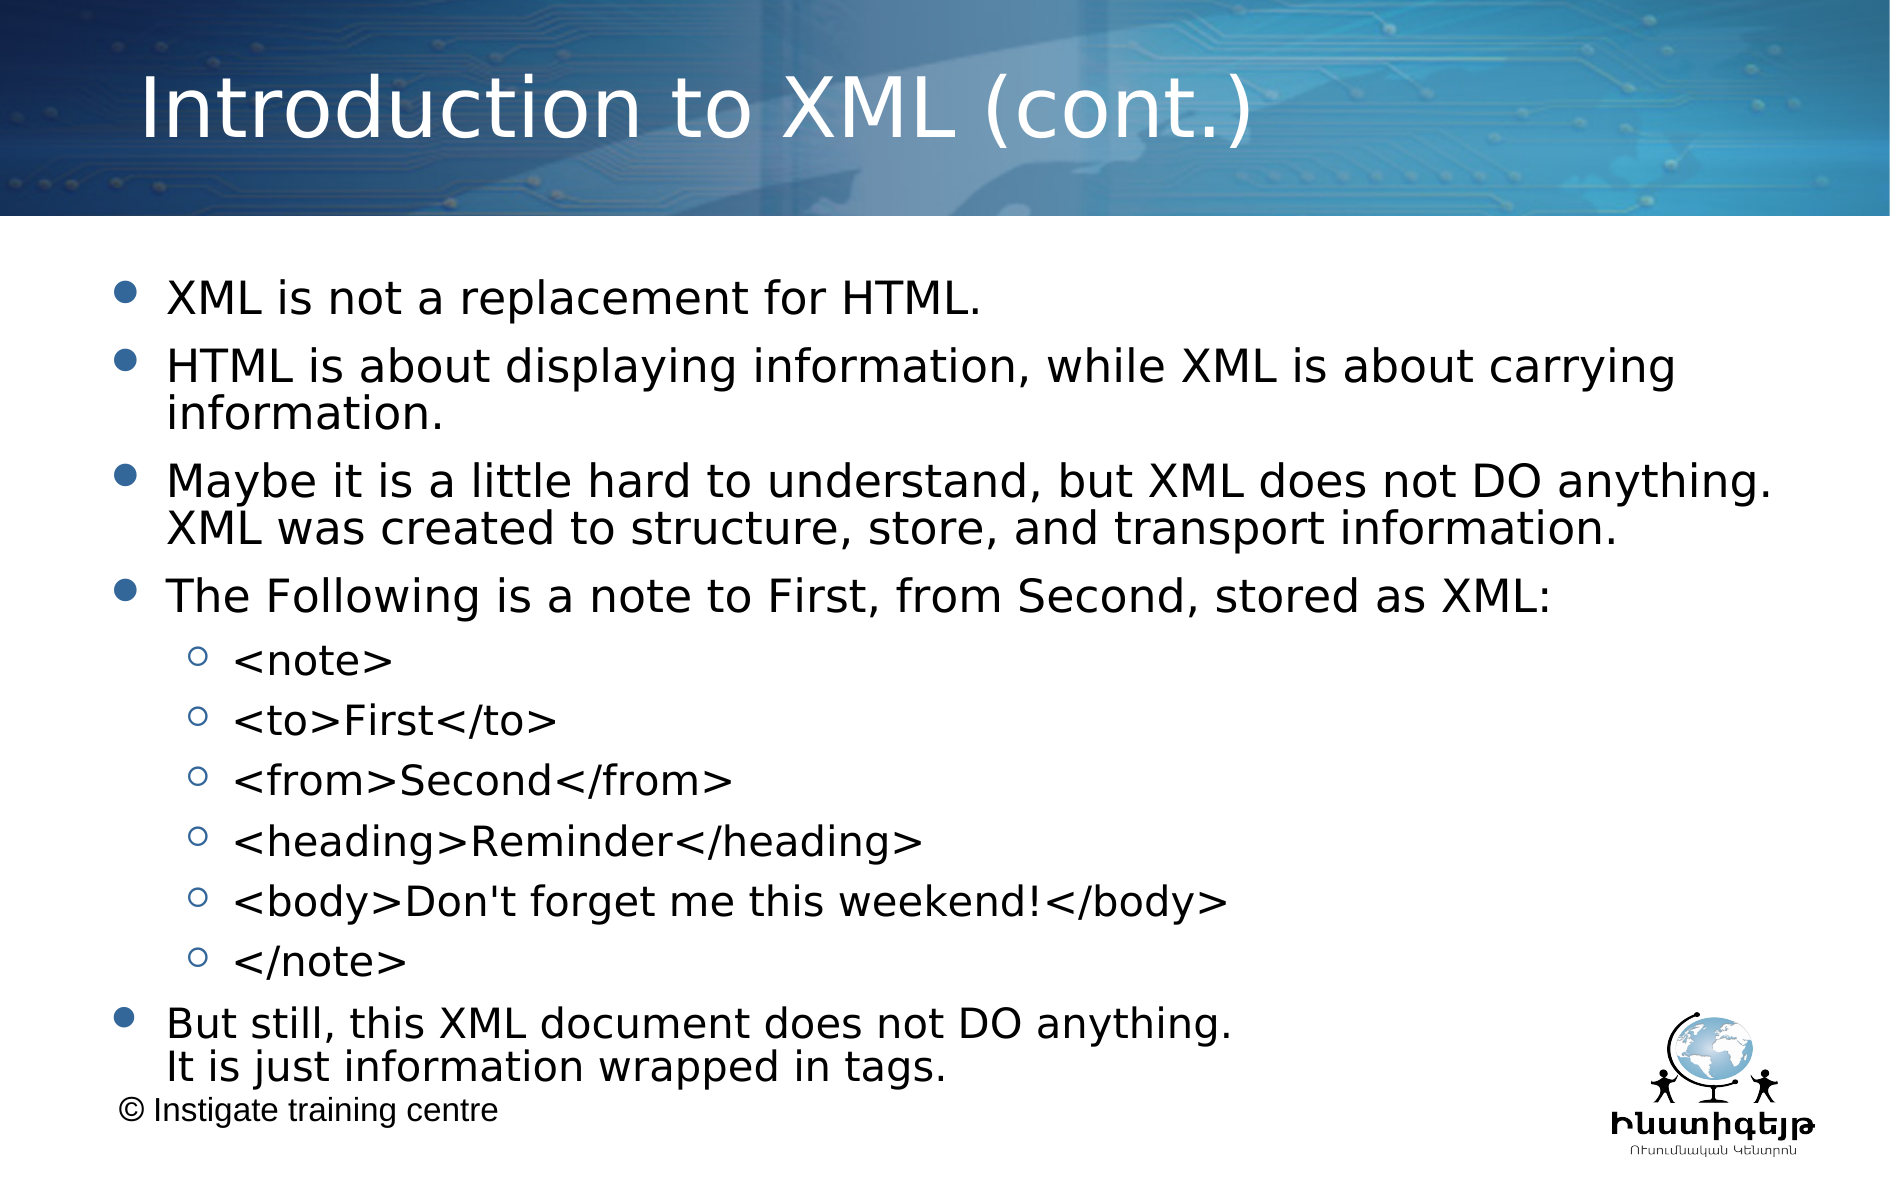

Introduction to XML (cont.)
# XML is not a replacement for HTML.
HTML is about displaying information, while XML is about carrying information.
Maybe it is a little hard to understand, but XML does not DO anything. XML was created to structure, store, and transport information.
The Following is a note to First, from Second, stored as XML:
<note>
<to>First</to>
<from>Second</from>
<heading>Reminder</heading>
<body>Don't forget me this weekend!</body>
</note>
But still, this XML document does not DO anything.
It is just information wrapped in tags.